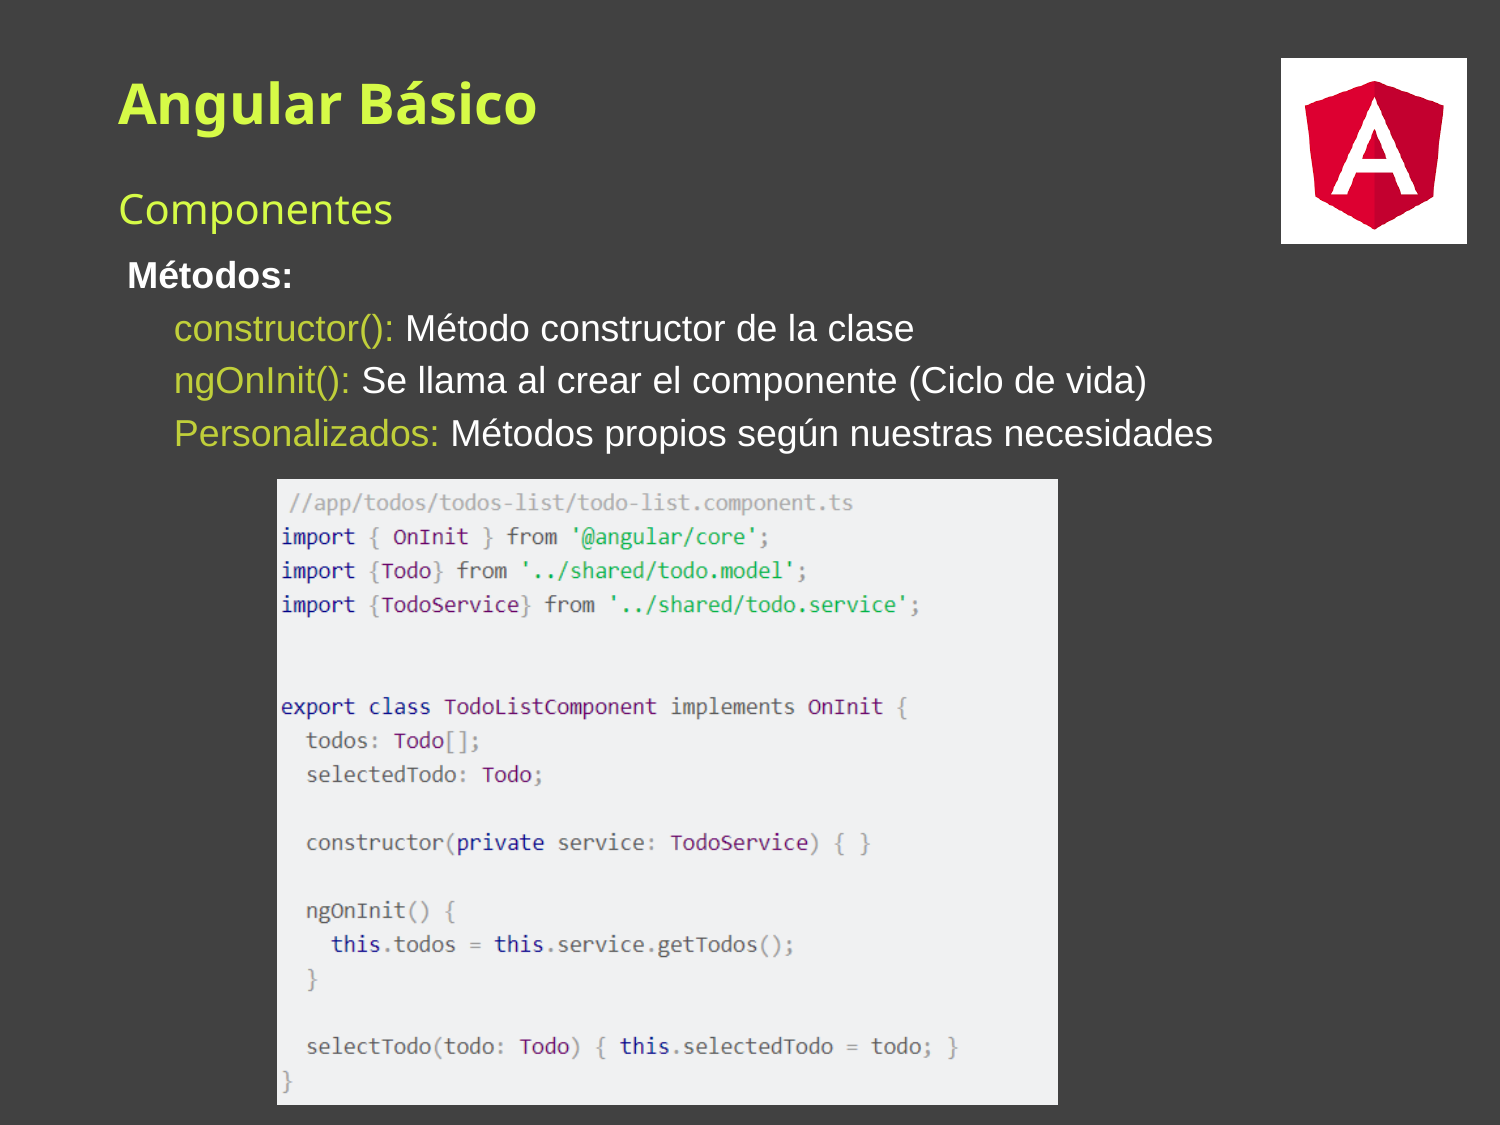

# Angular Básico
Componentes
Métodos:
constructor(): Método constructor de la clase
ngOnInit(): Se llama al crear el componente (Ciclo de vida)
Personalizados: Métodos propios según nuestras necesidades